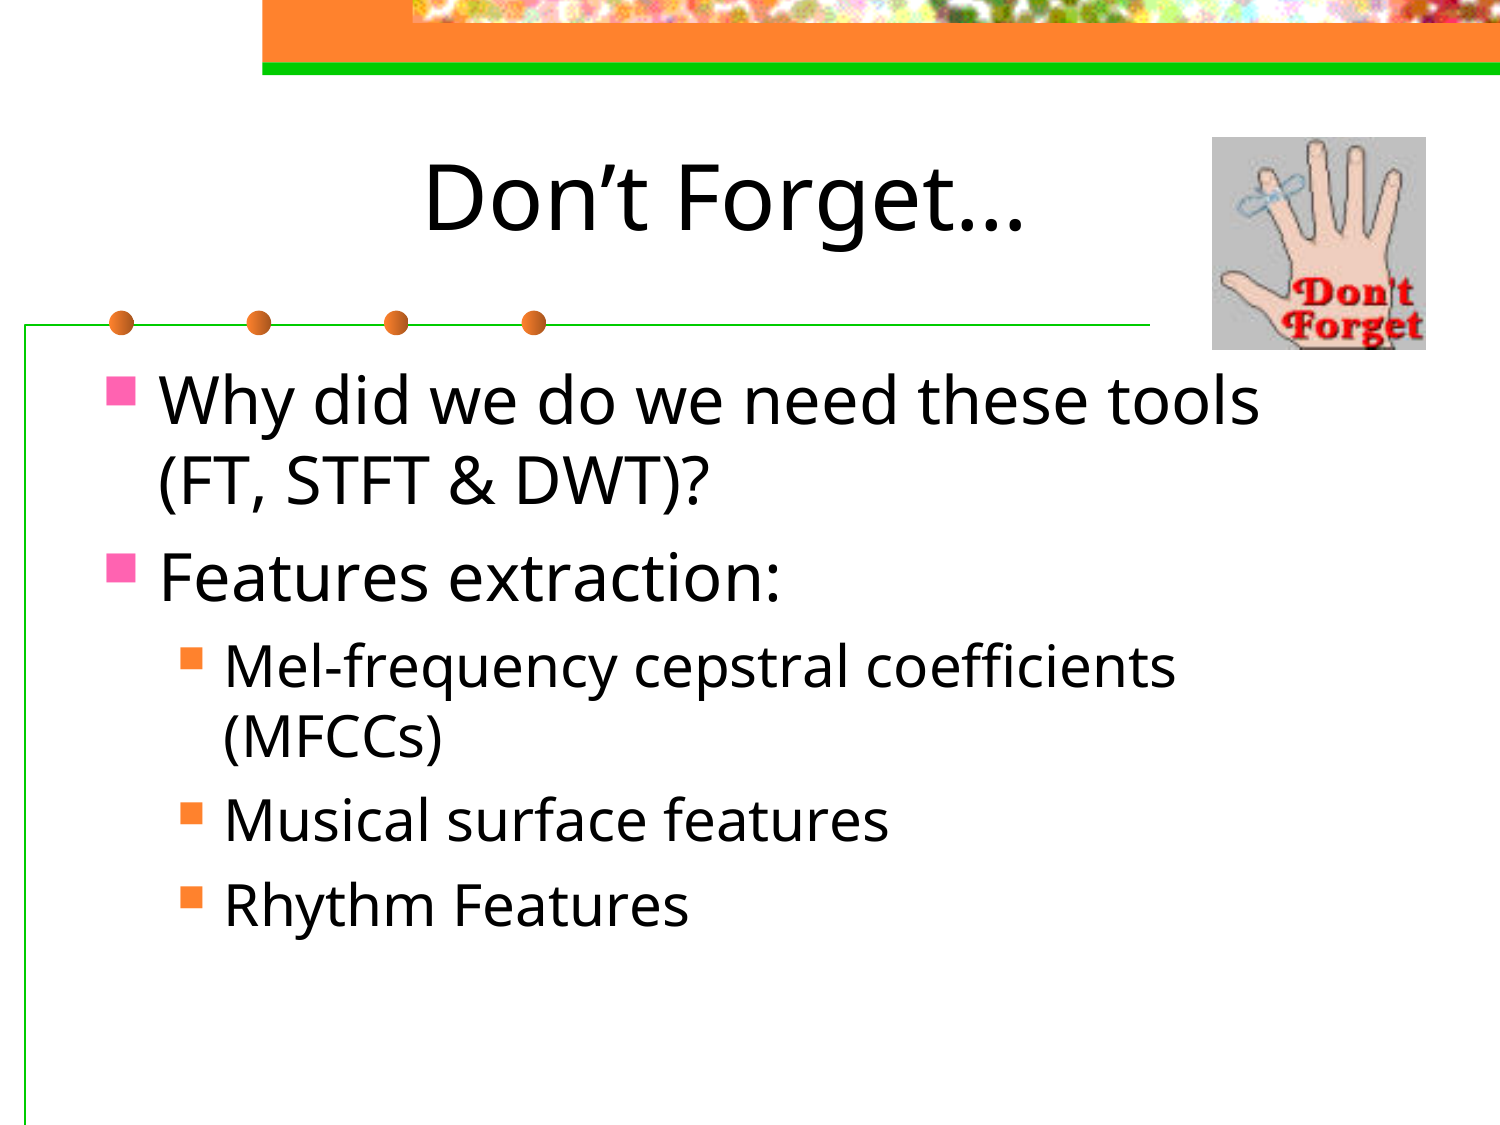

# Don’t Forget…
Why did we do we need these tools (FT, STFT & DWT)?
Features extraction:
Mel-frequency cepstral coefficients (MFCCs)
Musical surface features
Rhythm Features